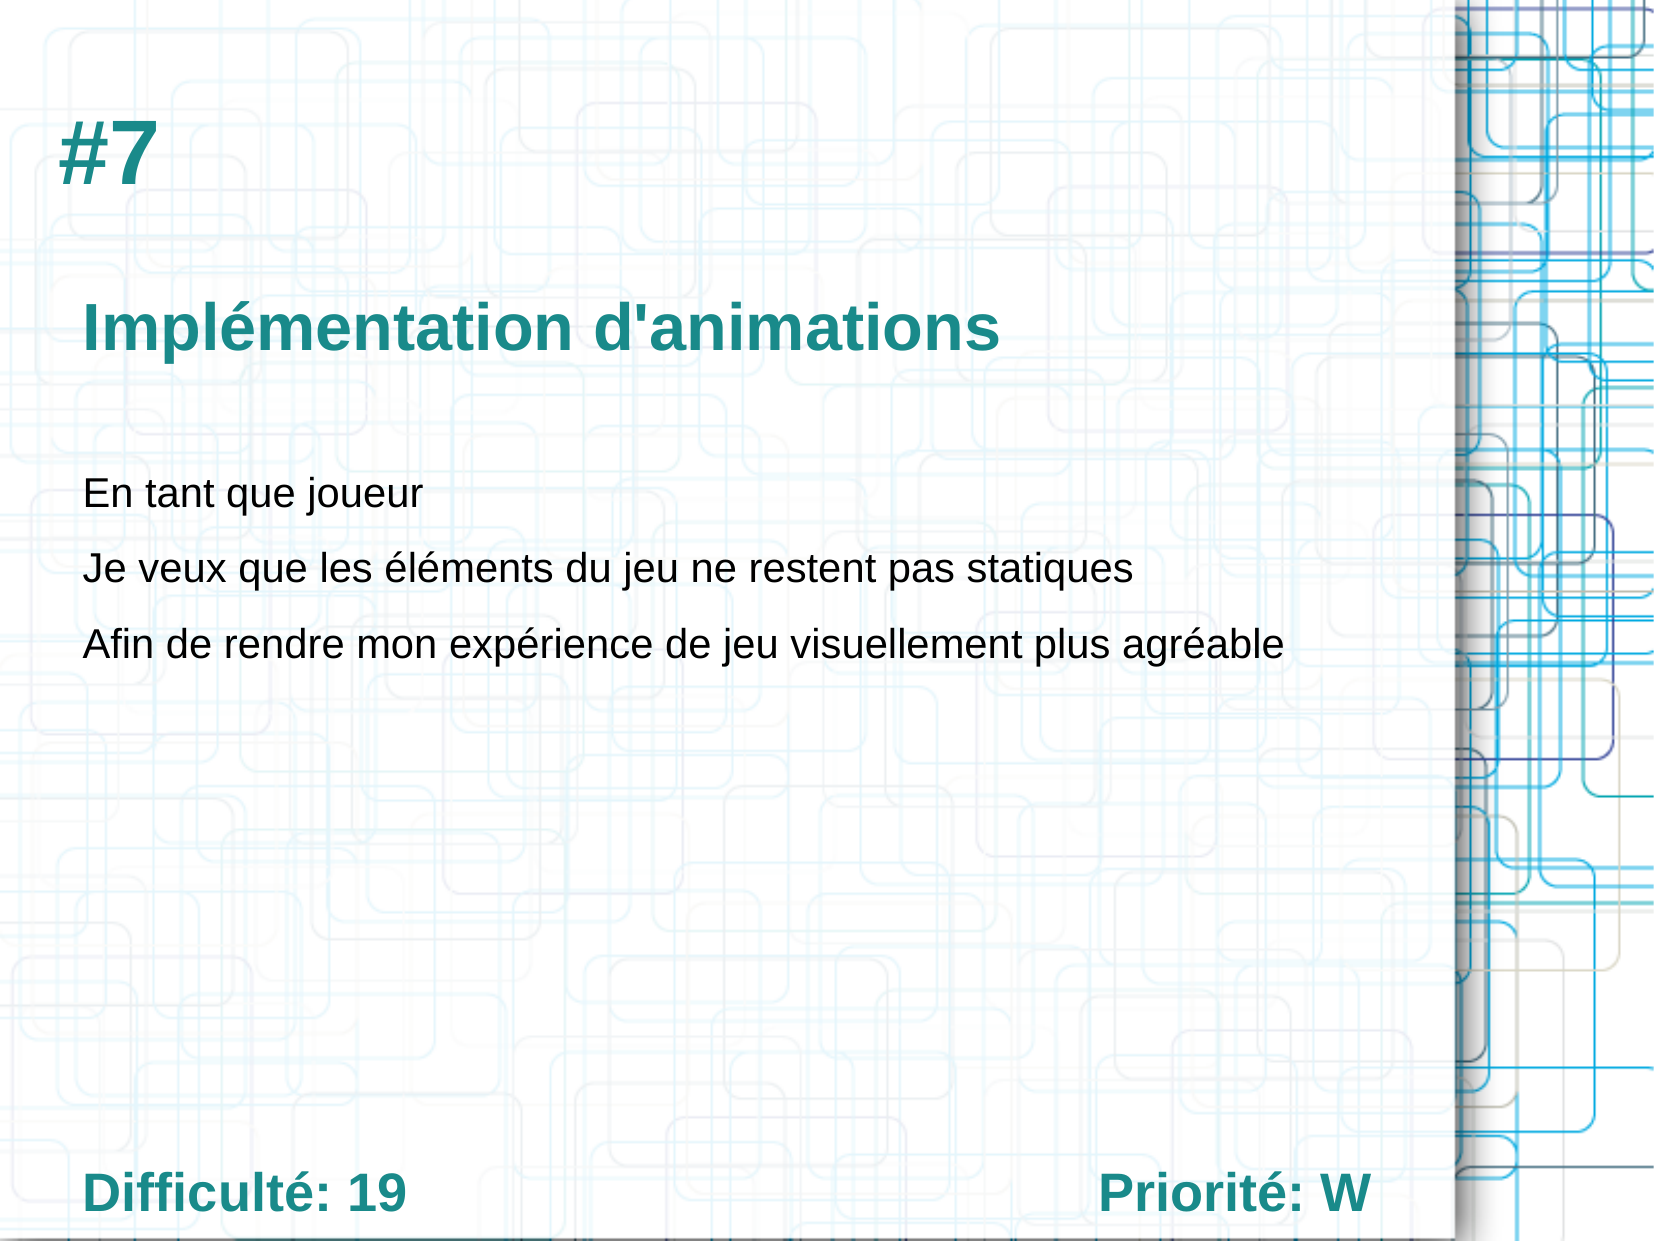

# #7
Implémentation d'animations
En tant que joueur
Je veux que les éléments du jeu ne restent pas statiques
Afin de rendre mon expérience de jeu visuellement plus agréable
Difficulté: 19 Priorité: W